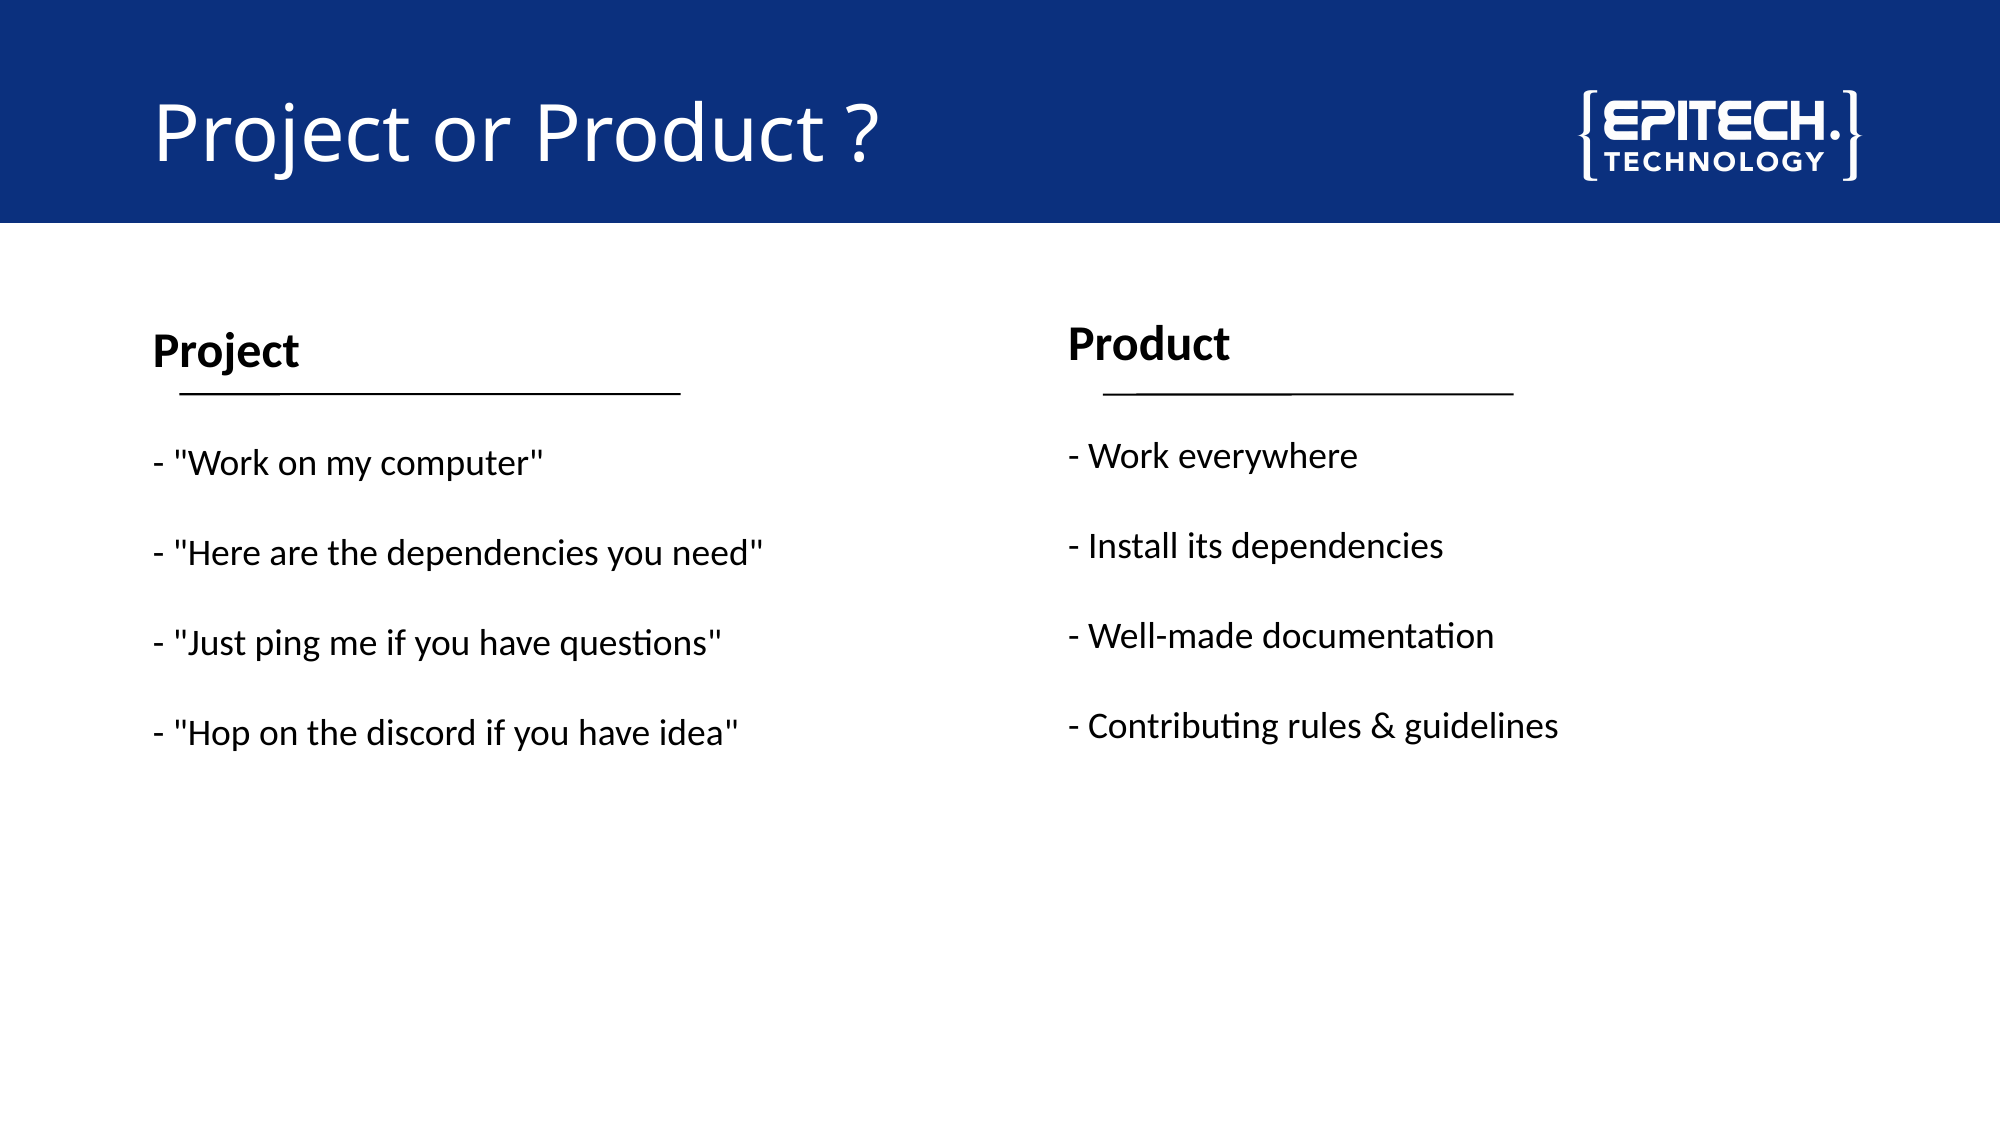

# Project or Product ?
Product
- Work everywhere
- Install its dependencies
- Well-made documentation
- Contributing rules & guidelines
Project
- "Work on my computer"
- "Here are the dependencies you need"
- "Just ping me if you have questions"
- "Hop on the discord if you have idea"